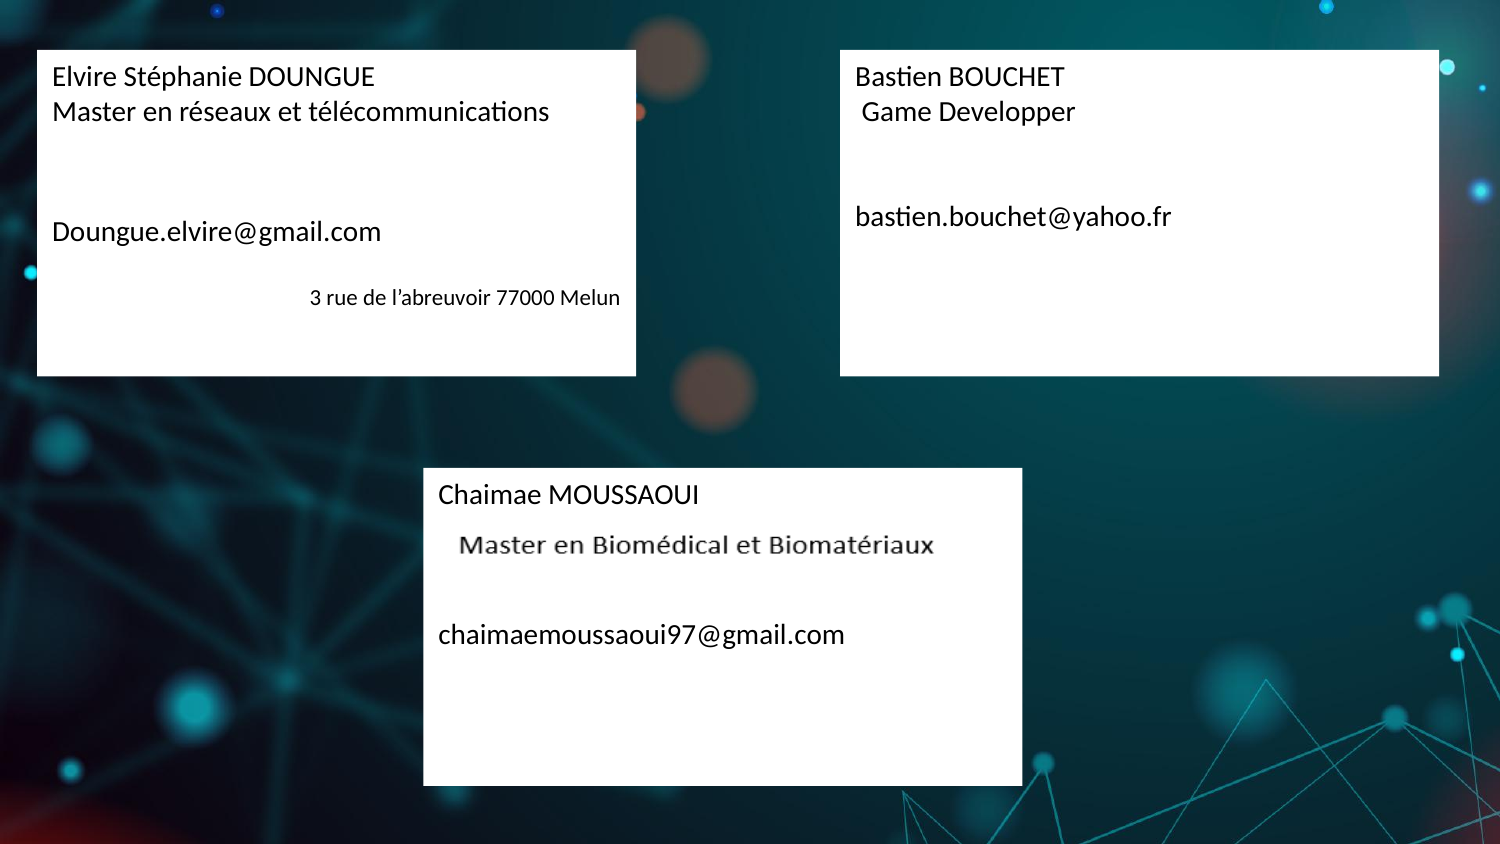

Elvire Stéphanie DOUNGUE
Master en réseaux et télécommunications
Doungue.elvire@gmail.com
3 rue de l’abreuvoir 77000 Melun
Bastien BOUCHET
 Game Developper
bastien.bouchet@yahoo.fr
Chaimae MOUSSAOUI
chaimaemoussaoui97@gmail.com